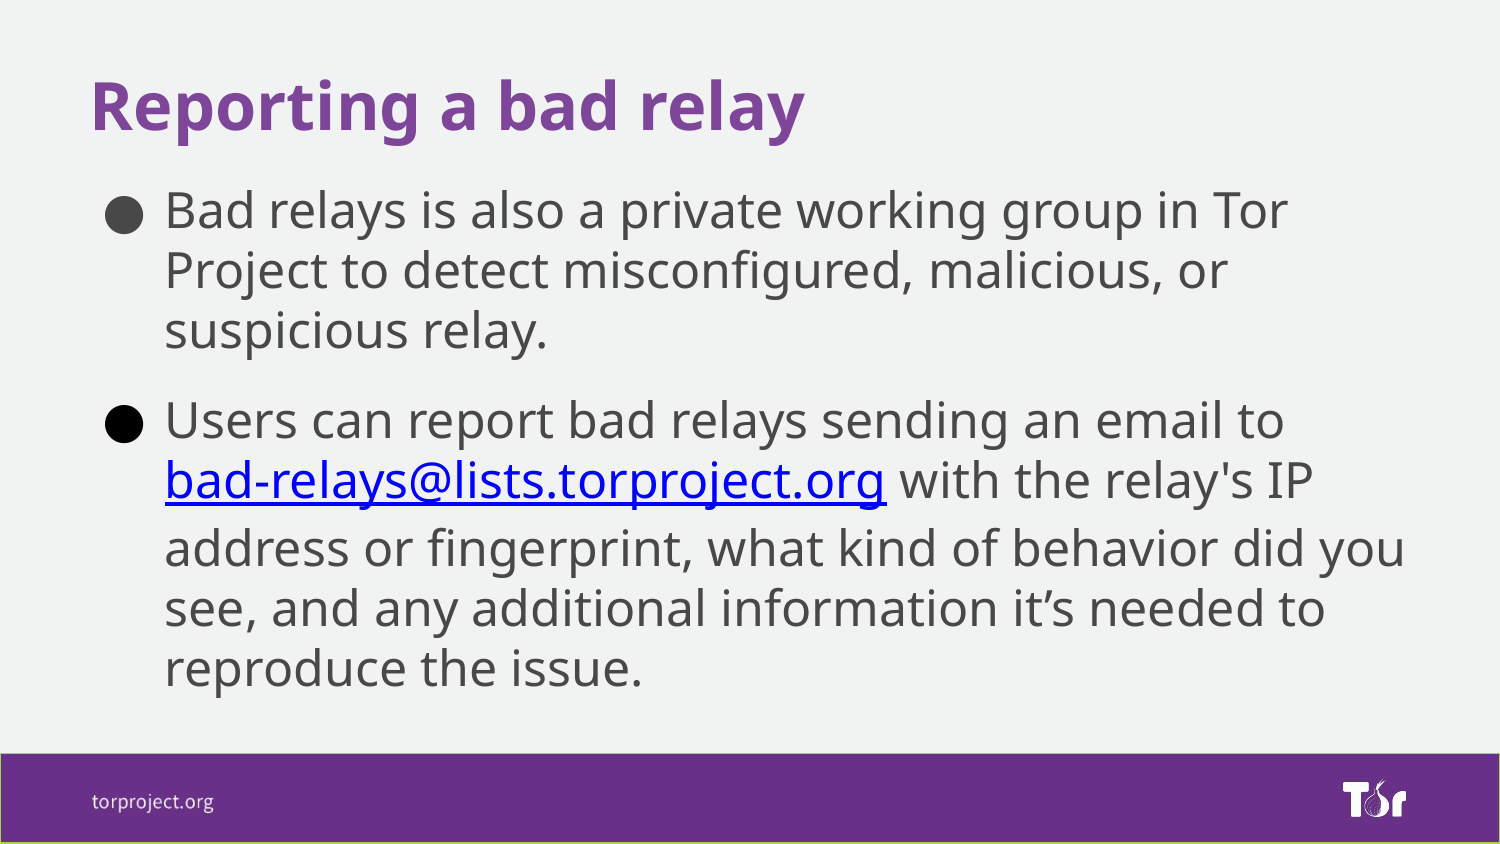

Reporting a bad relay
Bad relays is also a private working group in Tor Project to detect misconfigured, malicious, or suspicious relay.
Users can report bad relays sending an email to bad-relays@lists.torproject.org with the relay's IP address or fingerprint, what kind of behavior did you see, and any additional information it’s needed to reproduce the issue.